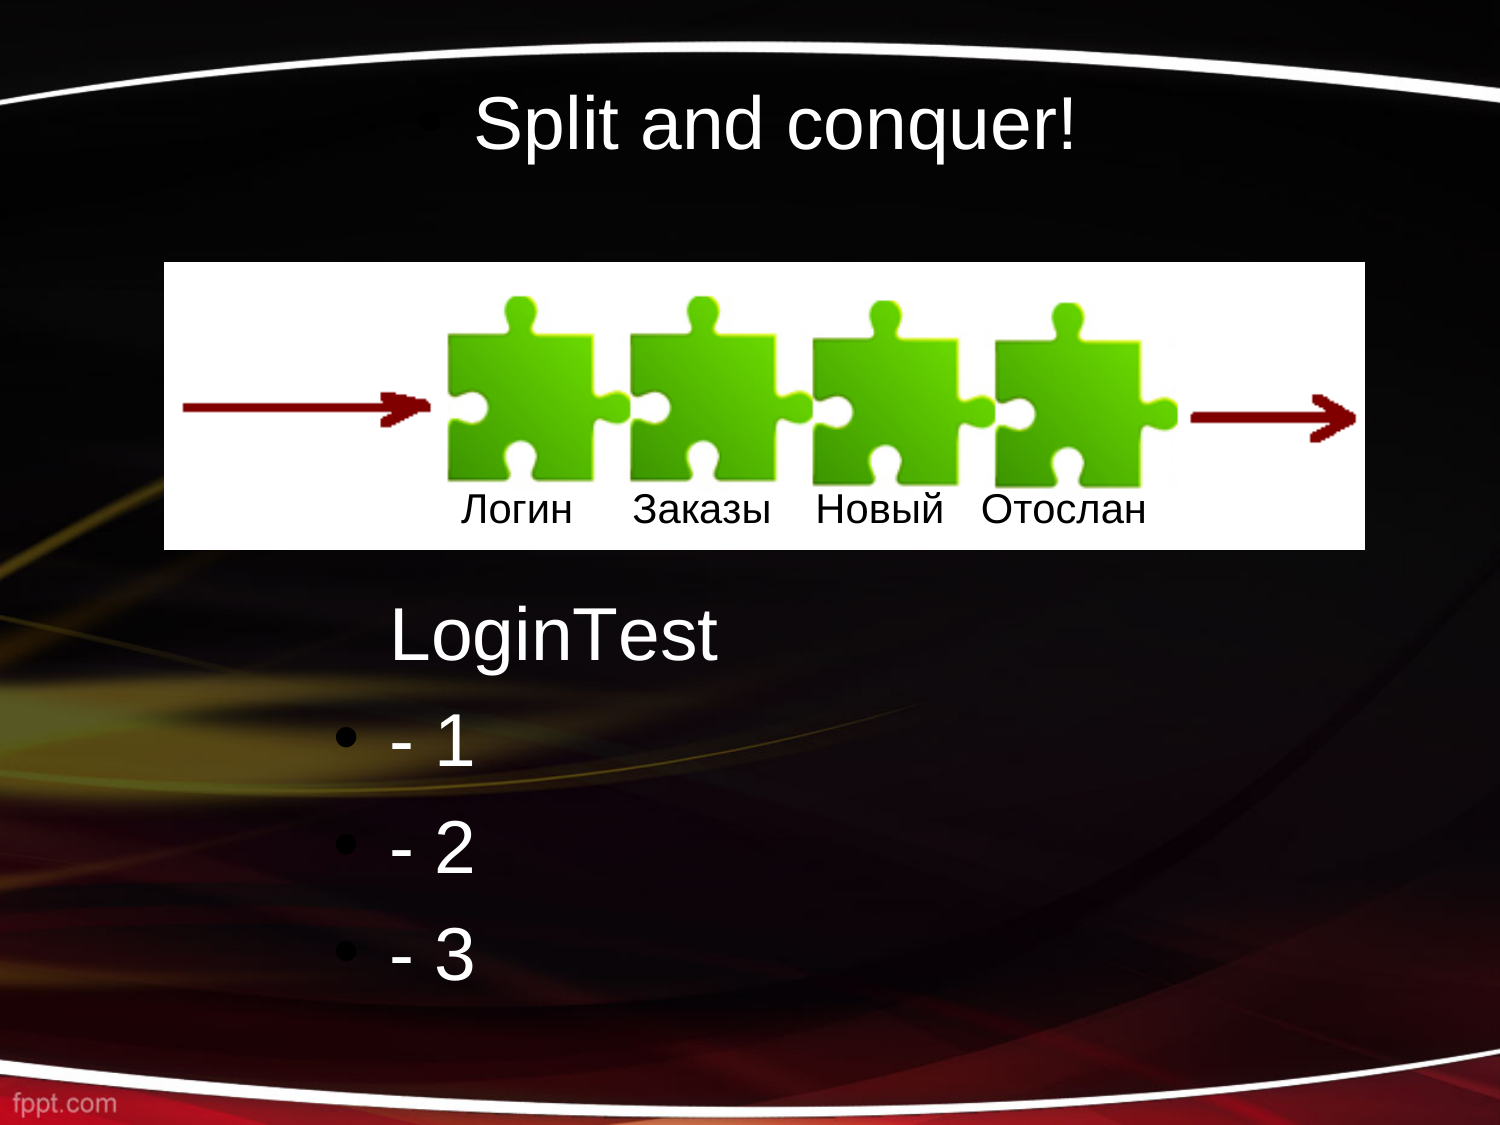

# Split and conquer!
Логин
Заказы
Новый
Отослан
LoginTest
- 1
- 2
- 3